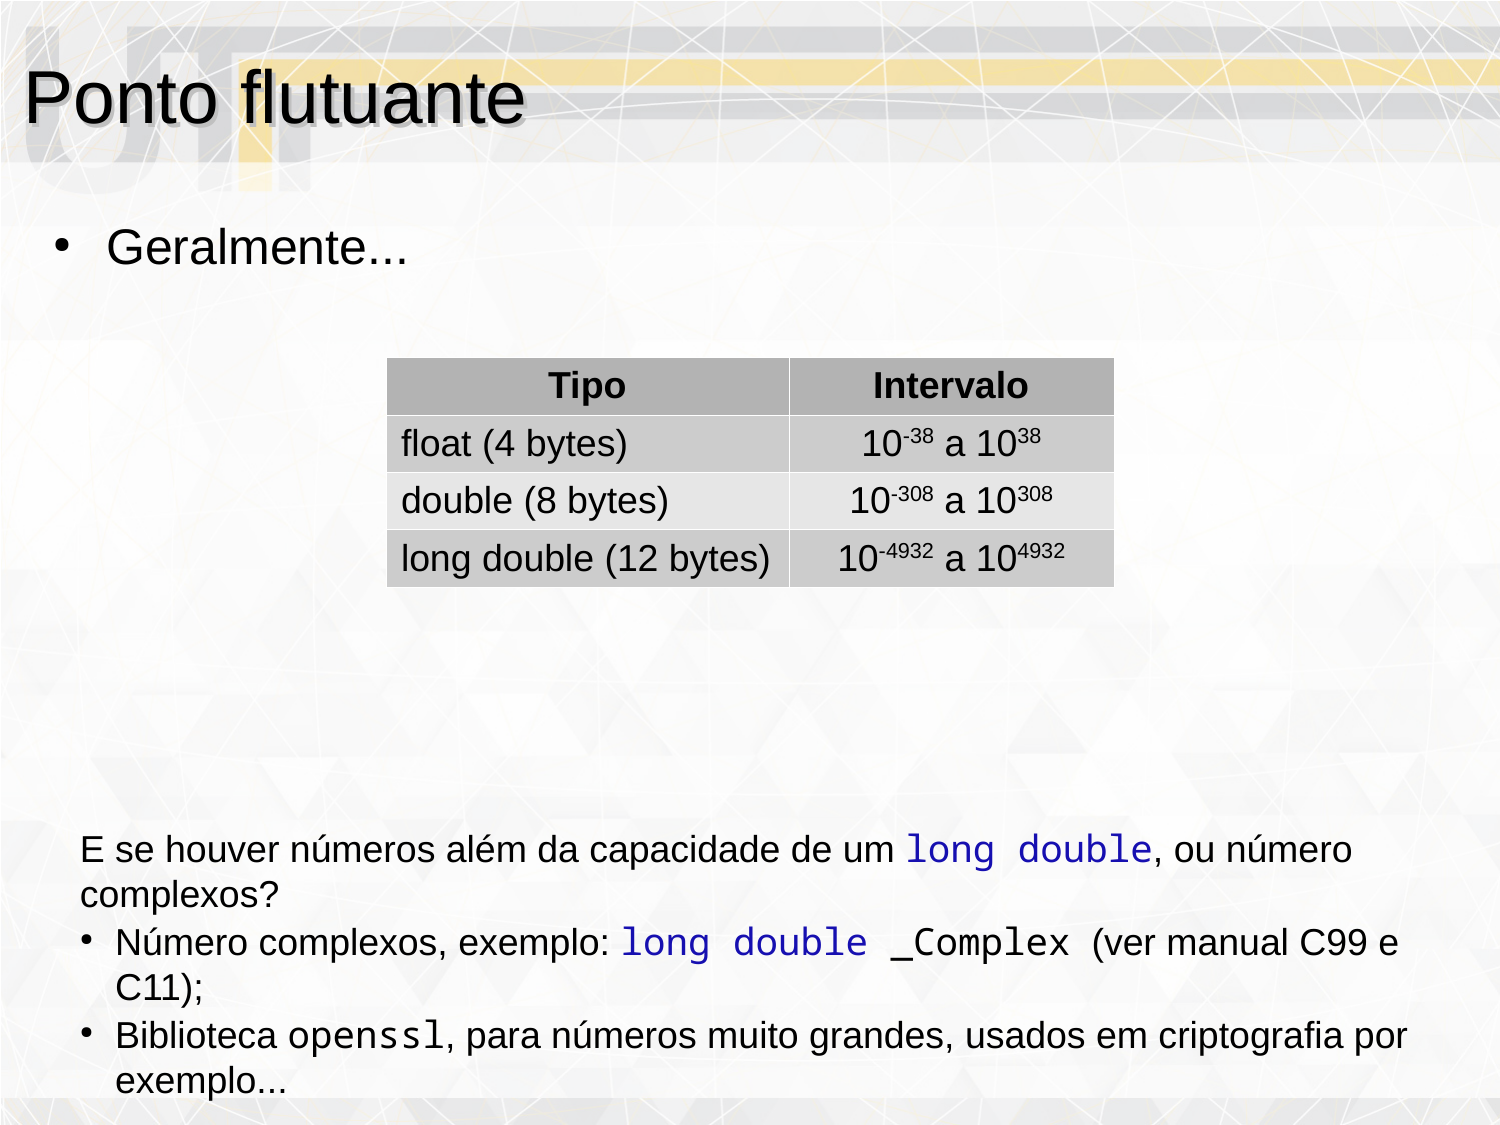

# Ponto flutuante
Geralmente...
| Tipo | Intervalo |
| --- | --- |
| float (4 bytes) | 10-38 a 1038 |
| double (8 bytes) | 10-308 a 10308 |
| long double (12 bytes) | 10-4932 a 104932 |
E se houver números além da capacidade de um long double, ou número complexos?
Número complexos, exemplo: long double _Complex (ver manual C99 e C11);
Biblioteca openssl, para números muito grandes, usados em criptografia por exemplo...